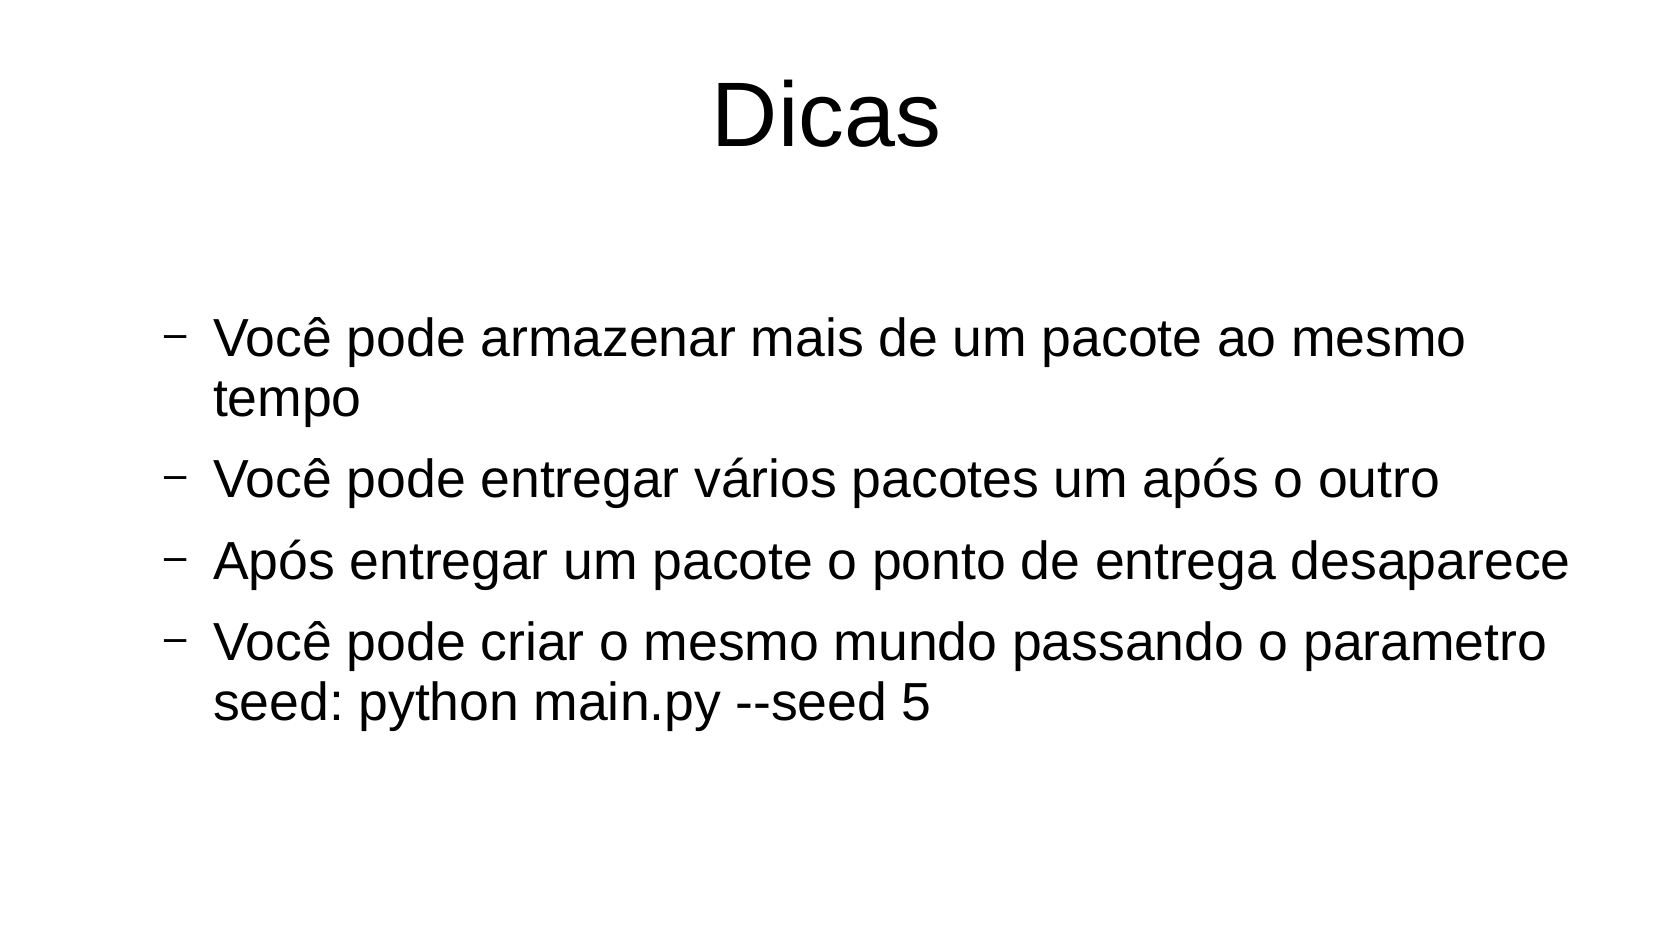

# Dicas
Você pode armazenar mais de um pacote ao mesmo tempo
Você pode entregar vários pacotes um após o outro
Após entregar um pacote o ponto de entrega desaparece
Você pode criar o mesmo mundo passando o parametro seed: python main.py --seed 5